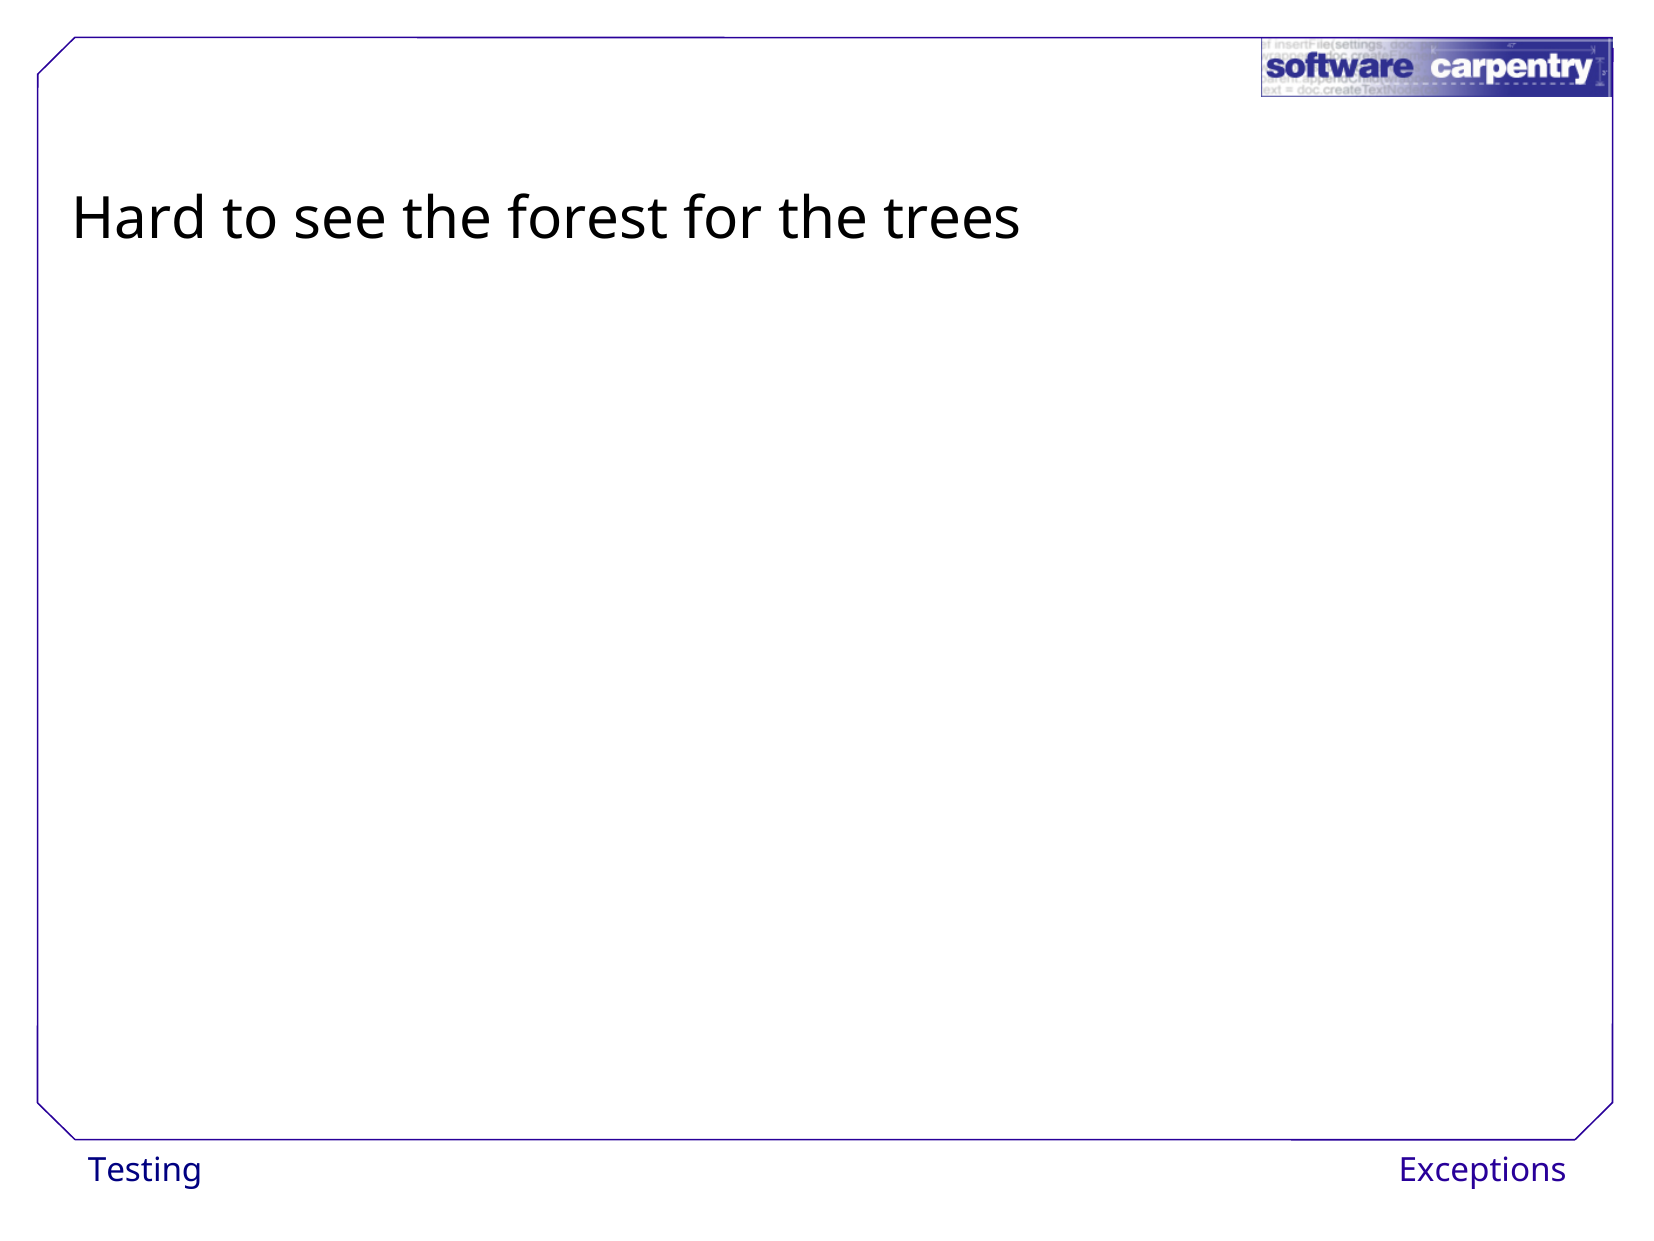

Hard to see the forest for the trees